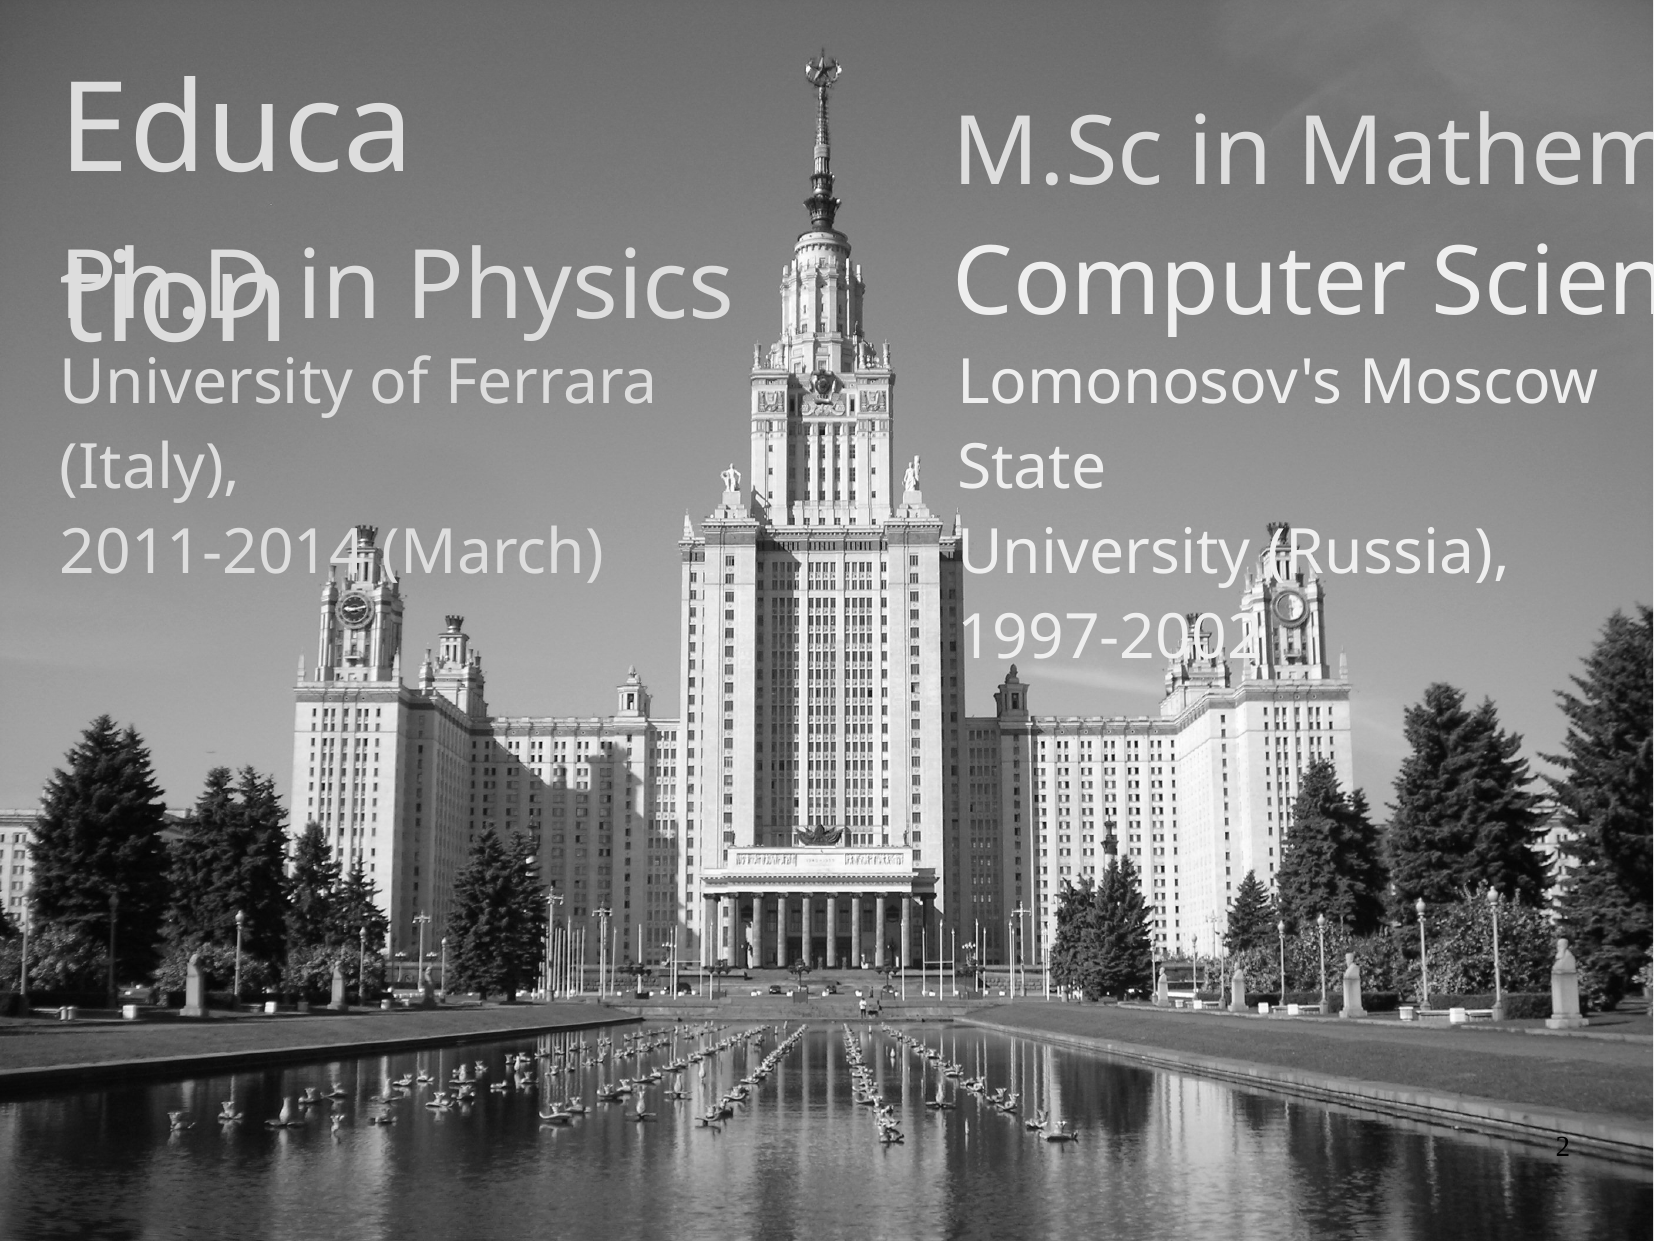

Education
M.Sc in Mathematics &
Computer Science
Ph.D in Physics
University of Ferrara (Italy),
2011-2014 (March)
Lomonosov's Moscow State
University (Russia), 1997-2002
2